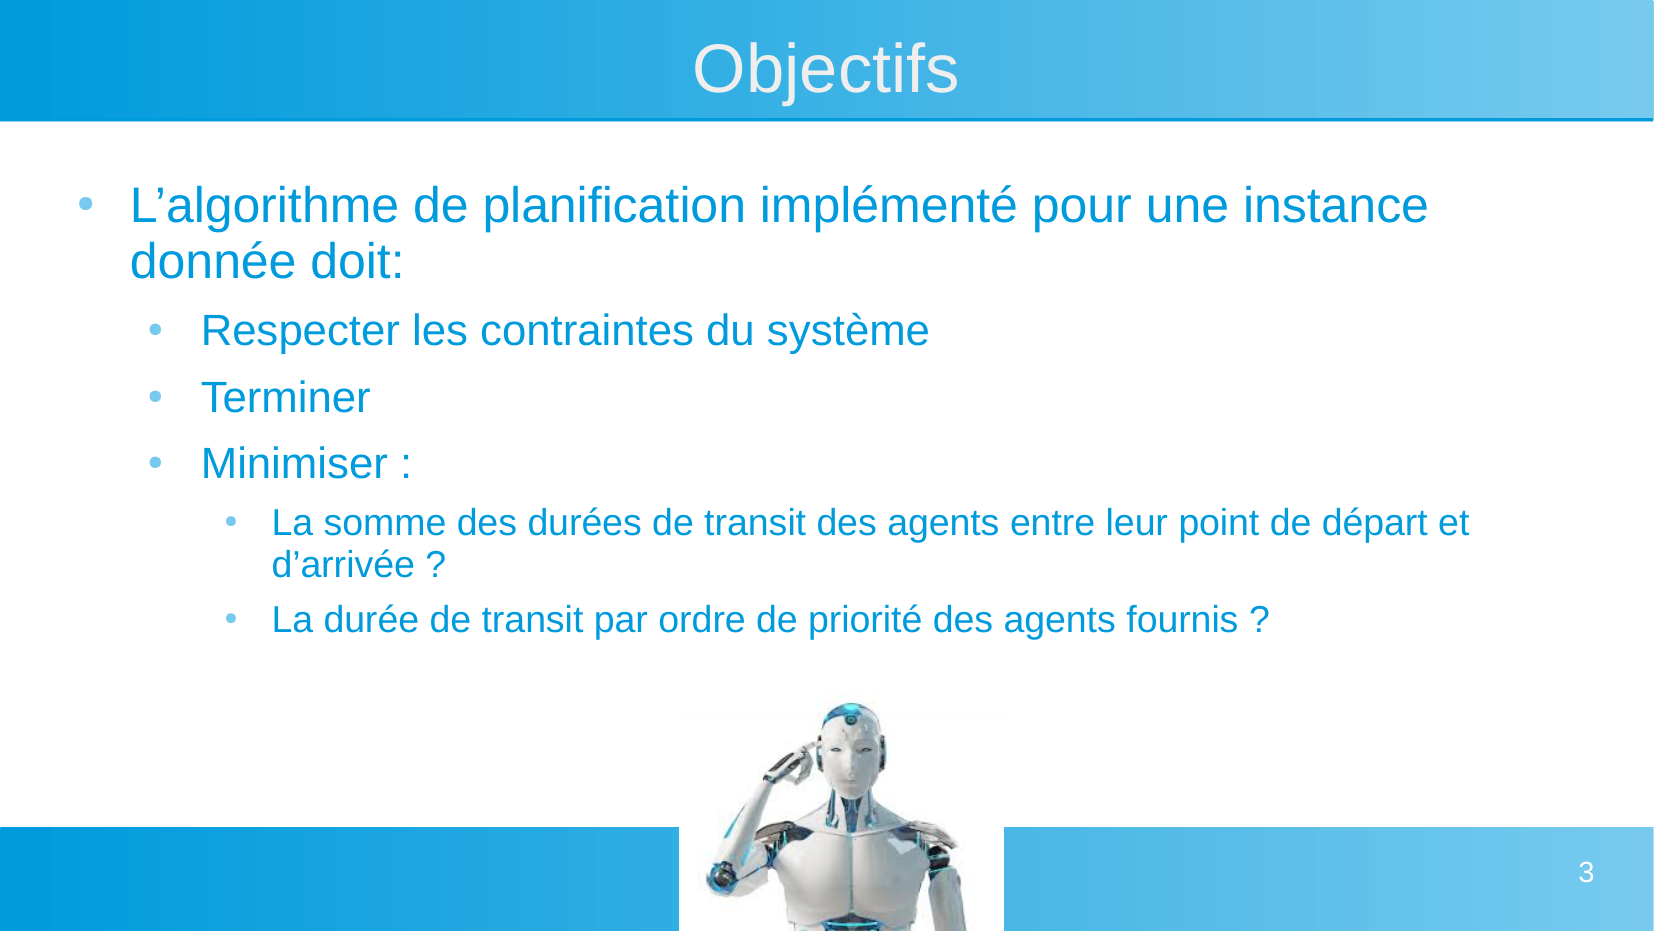

# Objectifs
L’algorithme de planification implémenté pour une instance donnée doit:
Respecter les contraintes du système
Terminer
Minimiser :
La somme des durées de transit des agents entre leur point de départ et d’arrivée ?
La durée de transit par ordre de priorité des agents fournis ?
3